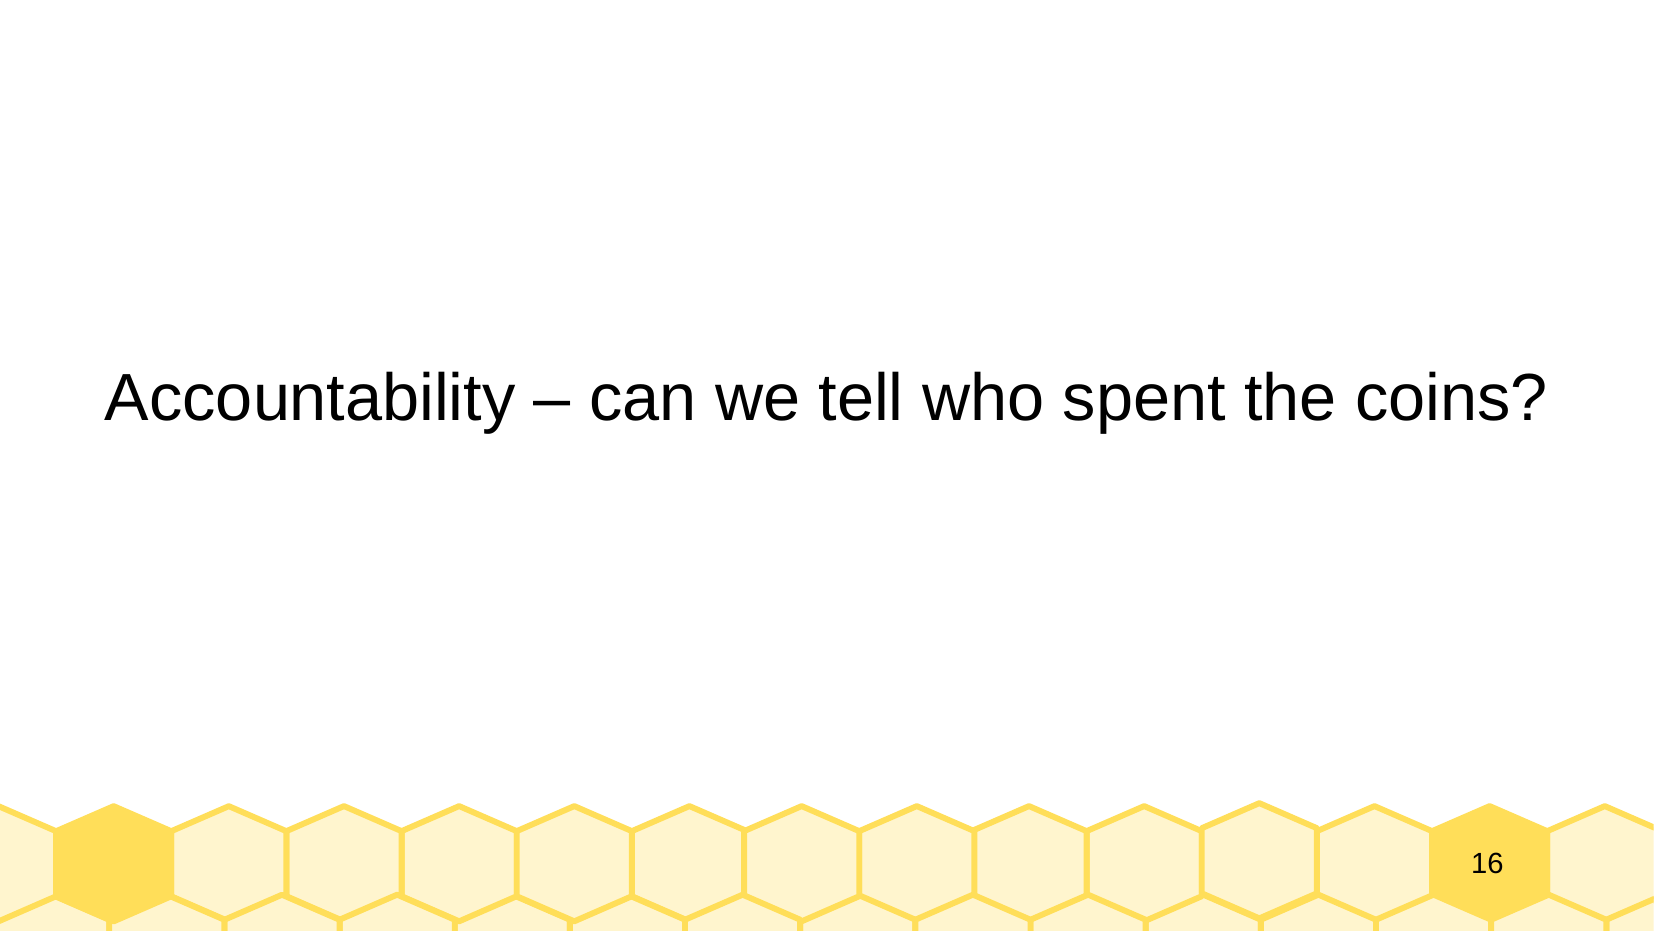

# Accountability – can we tell who spent the coins?